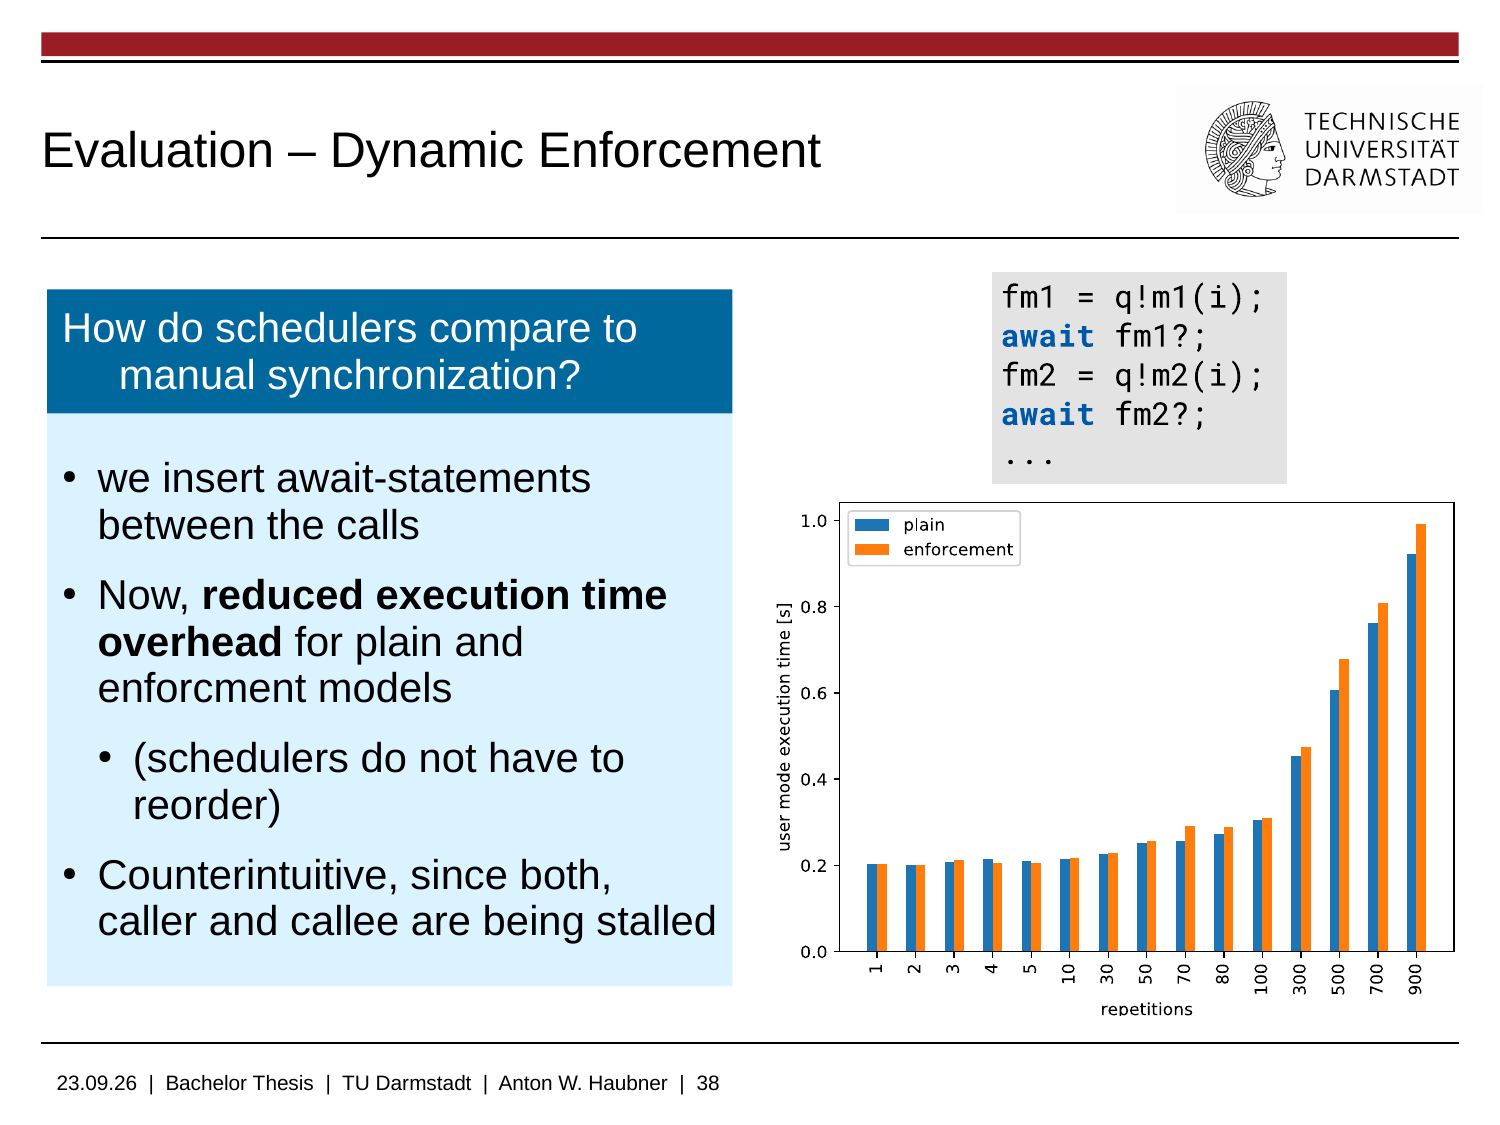

# Evaluation – Dynamic Enforcement
How do schedulers compare to manual synchronization?
we insert await-statements between the calls
Now, reduced execution time overhead for plain and enforcment models
(schedulers do not have to reorder)
Counterintuitive, since both, caller and callee are being stalled